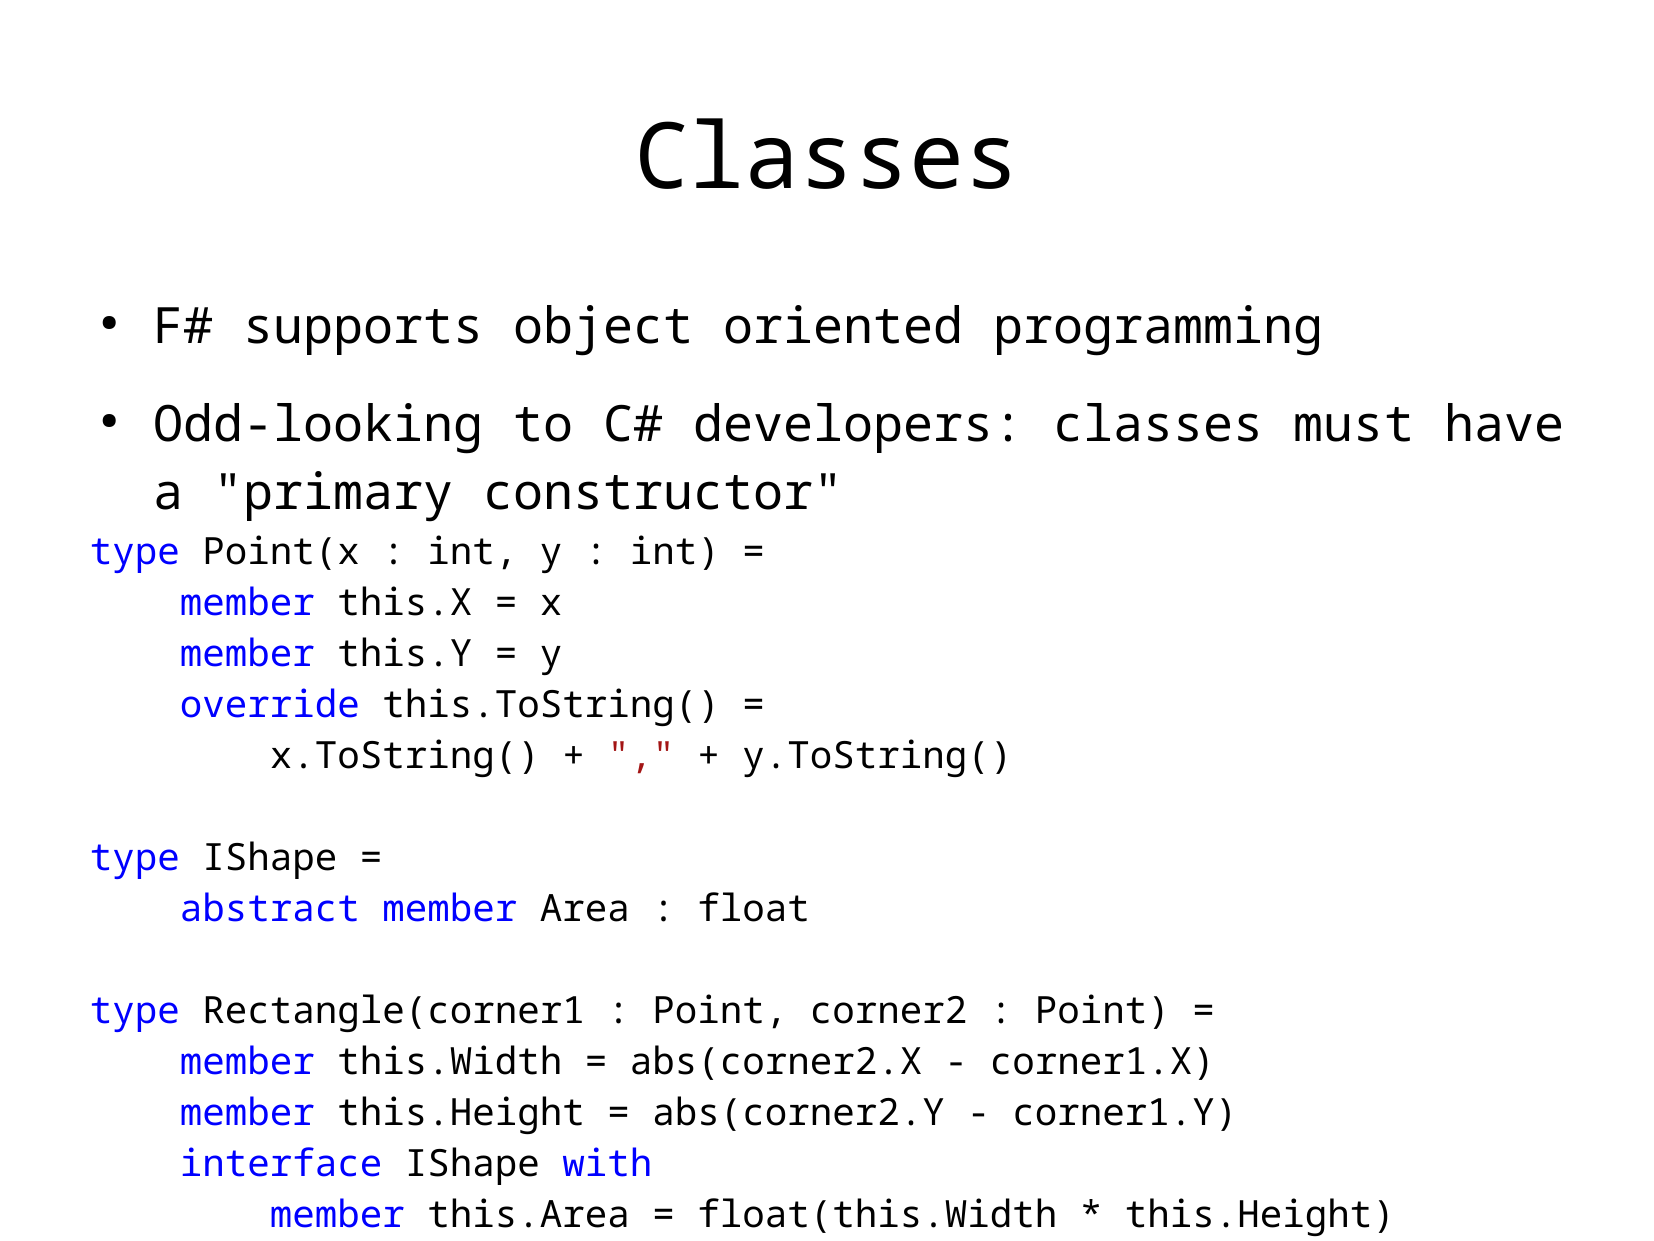

# Classes
F# supports object oriented programming
Odd-looking to C# developers: classes must have a "primary constructor"
type Point(x : int, y : int) =
 member this.X = x
 member this.Y = y
 override this.ToString() =
 x.ToString() + "," + y.ToString()
type IShape =
 abstract member Area : float
type Rectangle(corner1 : Point, corner2 : Point) =
 member this.Width = abs(corner2.X - corner1.X)
 member this.Height = abs(corner2.Y - corner1.Y)
 interface IShape with
 member this.Area = float(this.Width * this.Height)